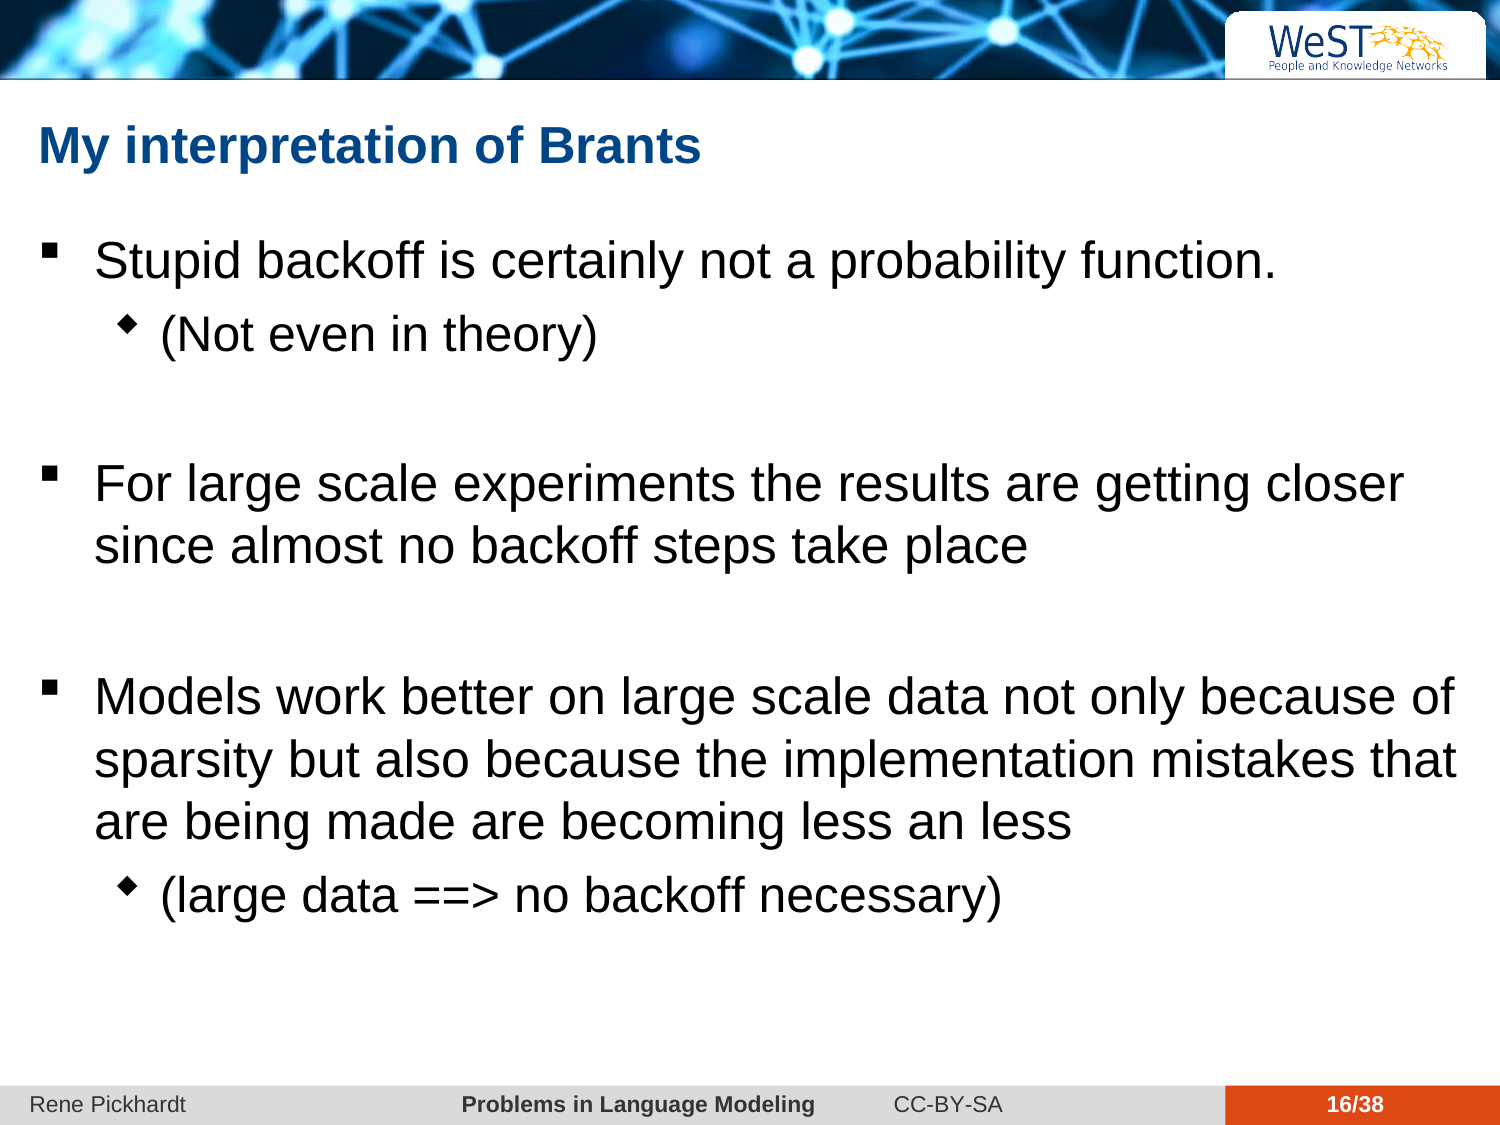

# My interpretation of Brants
Stupid backoff is certainly not a probability function.
(Not even in theory)
For large scale experiments the results are getting closer since almost no backoff steps take place
Models work better on large scale data not only because of sparsity but also because the implementation mistakes that are being made are becoming less an less
(large data ==> no backoff necessary)